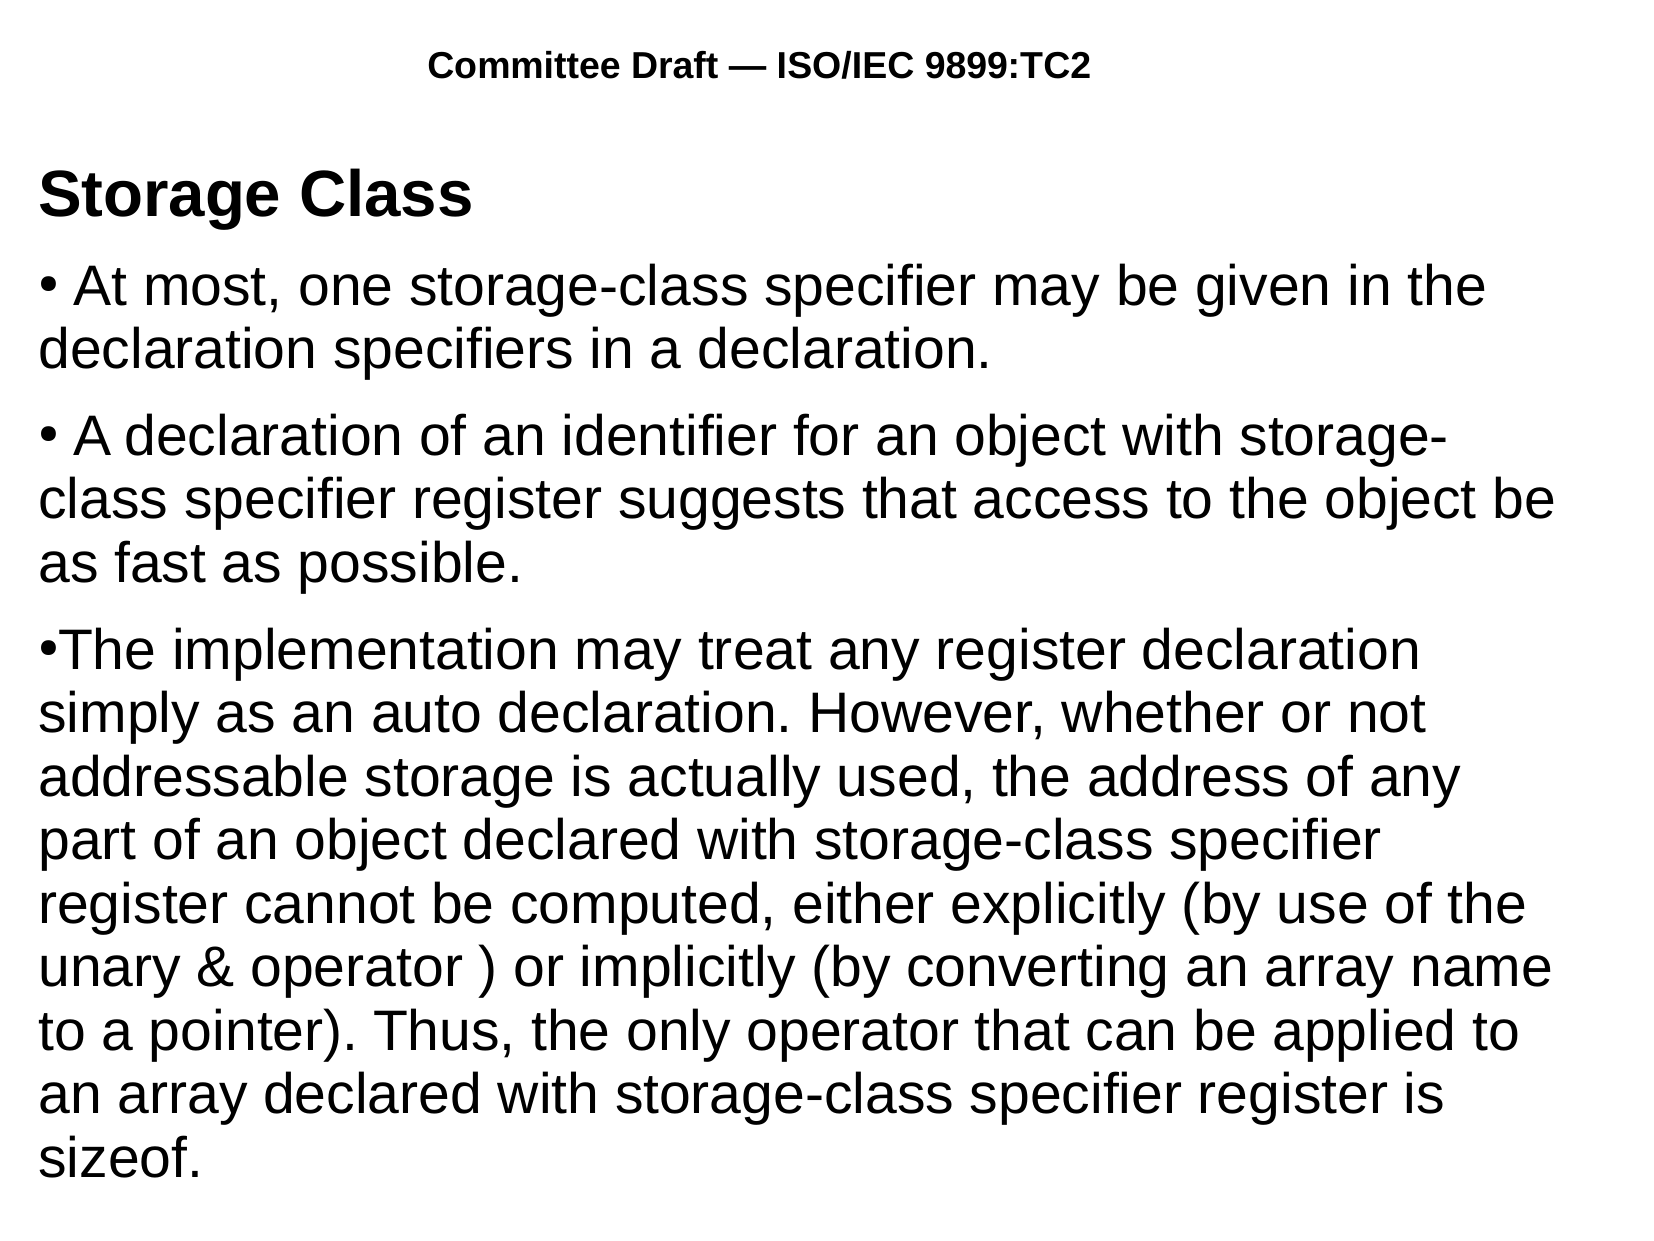

Committee Draft — ISO/IEC 9899:TC2
Storage Class
 At most, one storage-class specifier may be given in the declaration specifiers in a declaration.
 A declaration of an identifier for an object with storage-class specifier register suggests that access to the object be as fast as possible.
The implementation may treat any register declaration simply as an auto declaration. However, whether or not addressable storage is actually used, the address of any part of an object declared with storage-class specifier register cannot be computed, either explicitly (by use of the unary & operator ) or implicitly (by converting an array name to a pointer). Thus, the only operator that can be applied to an array declared with storage-class specifier register is sizeof.